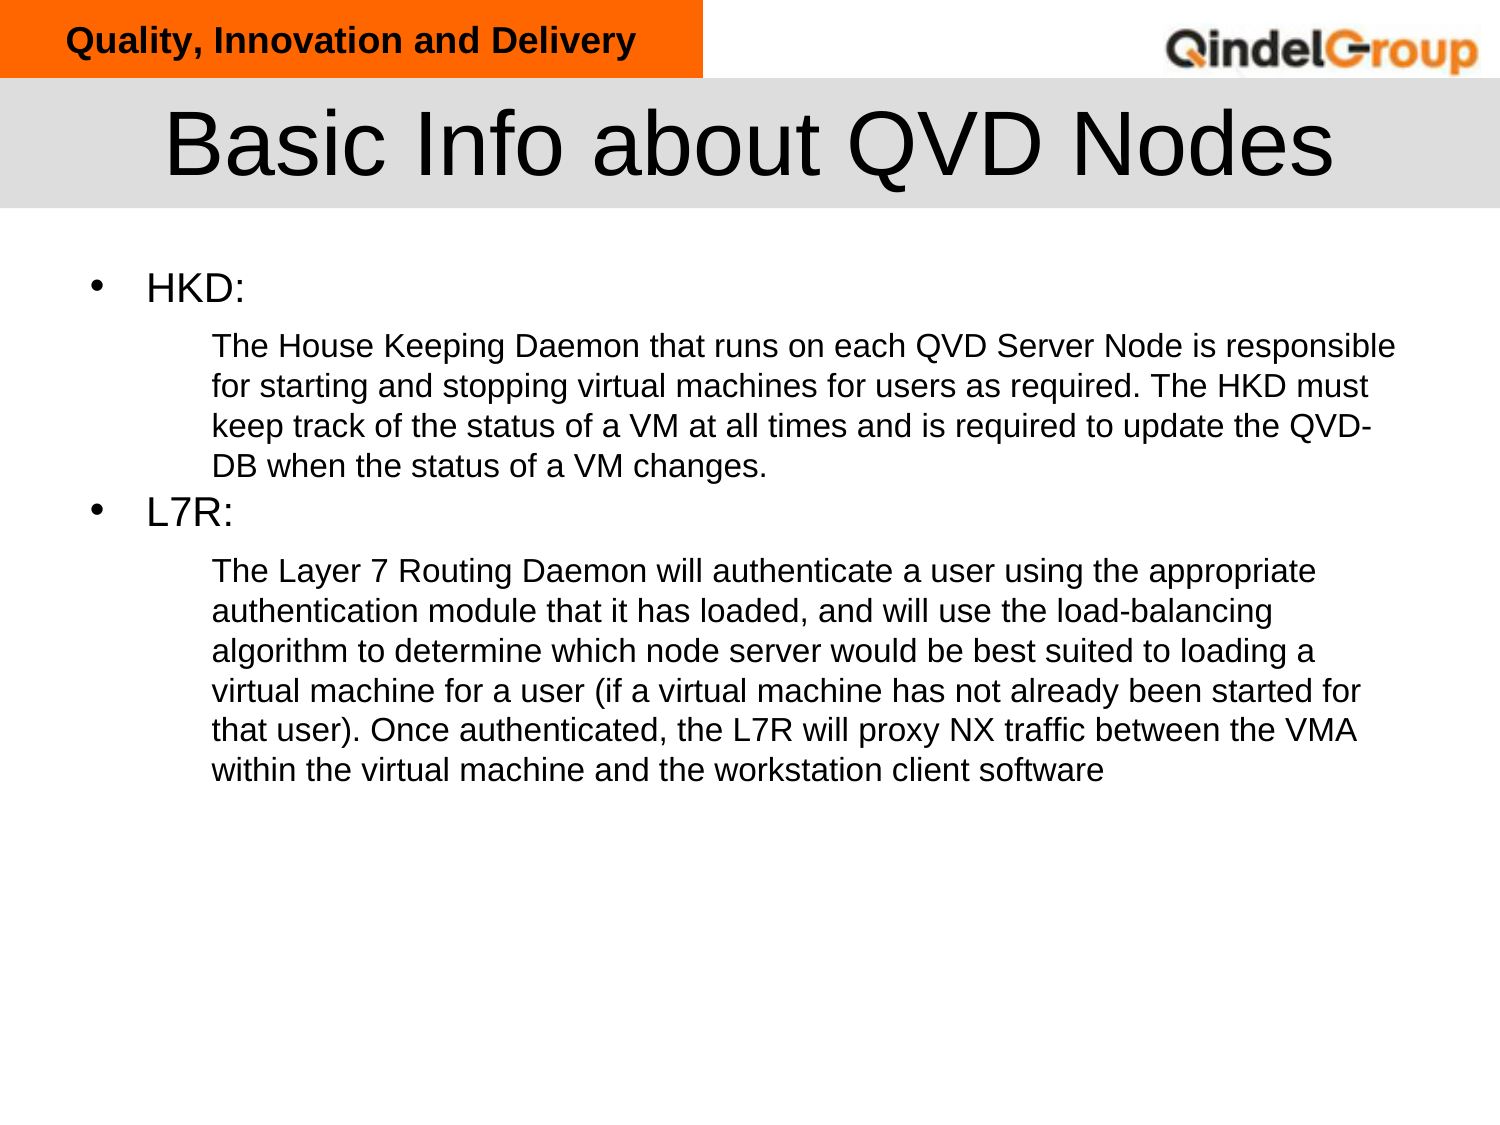

# Basic Info about QVD Nodes
HKD:
The House Keeping Daemon that runs on each QVD Server Node is responsible for starting and stopping virtual machines for users as required. The HKD must keep track of the status of a VM at all times and is required to update the QVD-DB when the status of a VM changes.
L7R:
The Layer 7 Routing Daemon will authenticate a user using the appropriate authentication module that it has loaded, and will use the load-balancing algorithm to determine which node server would be best suited to loading a virtual machine for a user (if a virtual machine has not already been started for that user). Once authenticated, the L7R will proxy NX traffic between the VMA within the virtual machine and the workstation client software